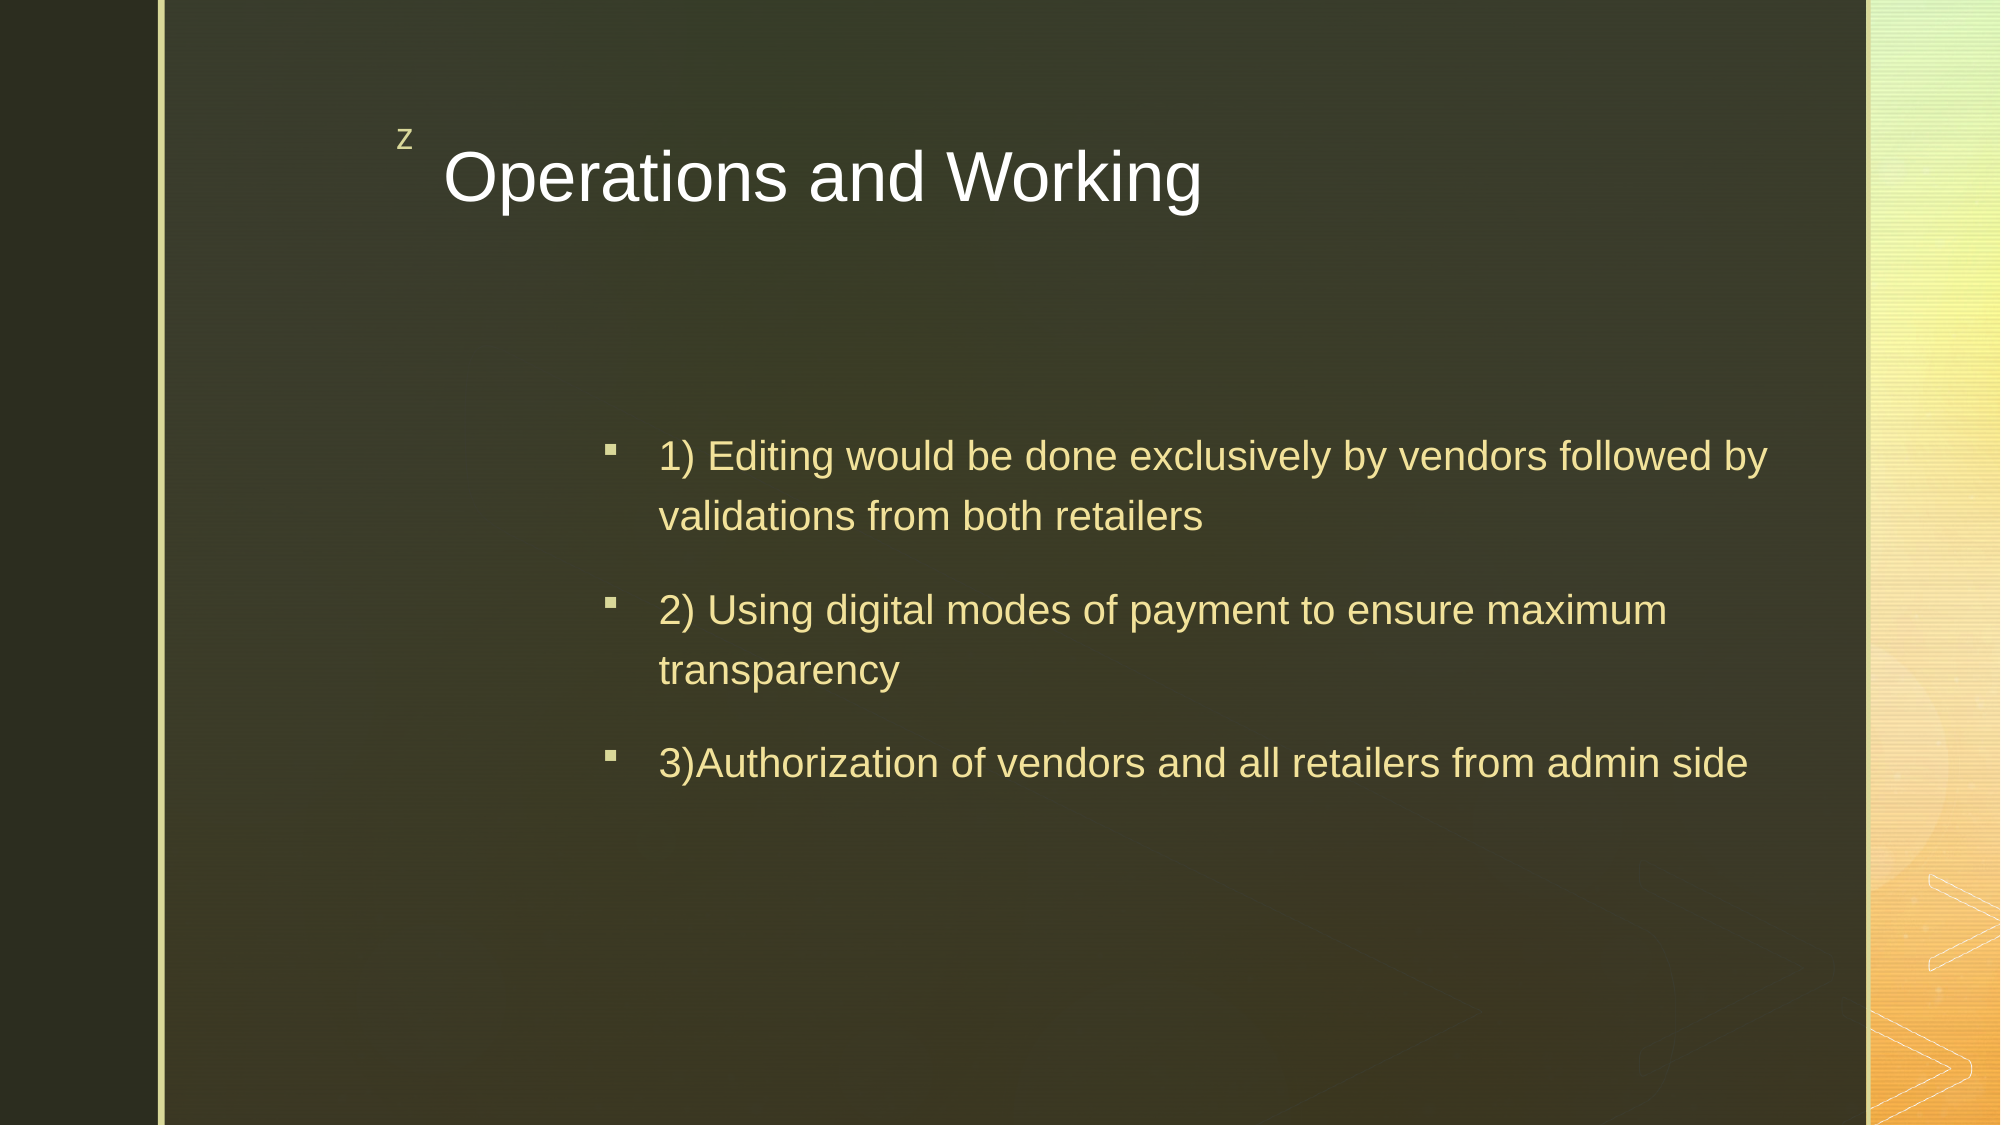

# Operations and Working
1) Editing would be done exclusively by vendors followed by validations from both retailers
2) Using digital modes of payment to ensure maximum transparency
3)Authorization of vendors and all retailers from admin side